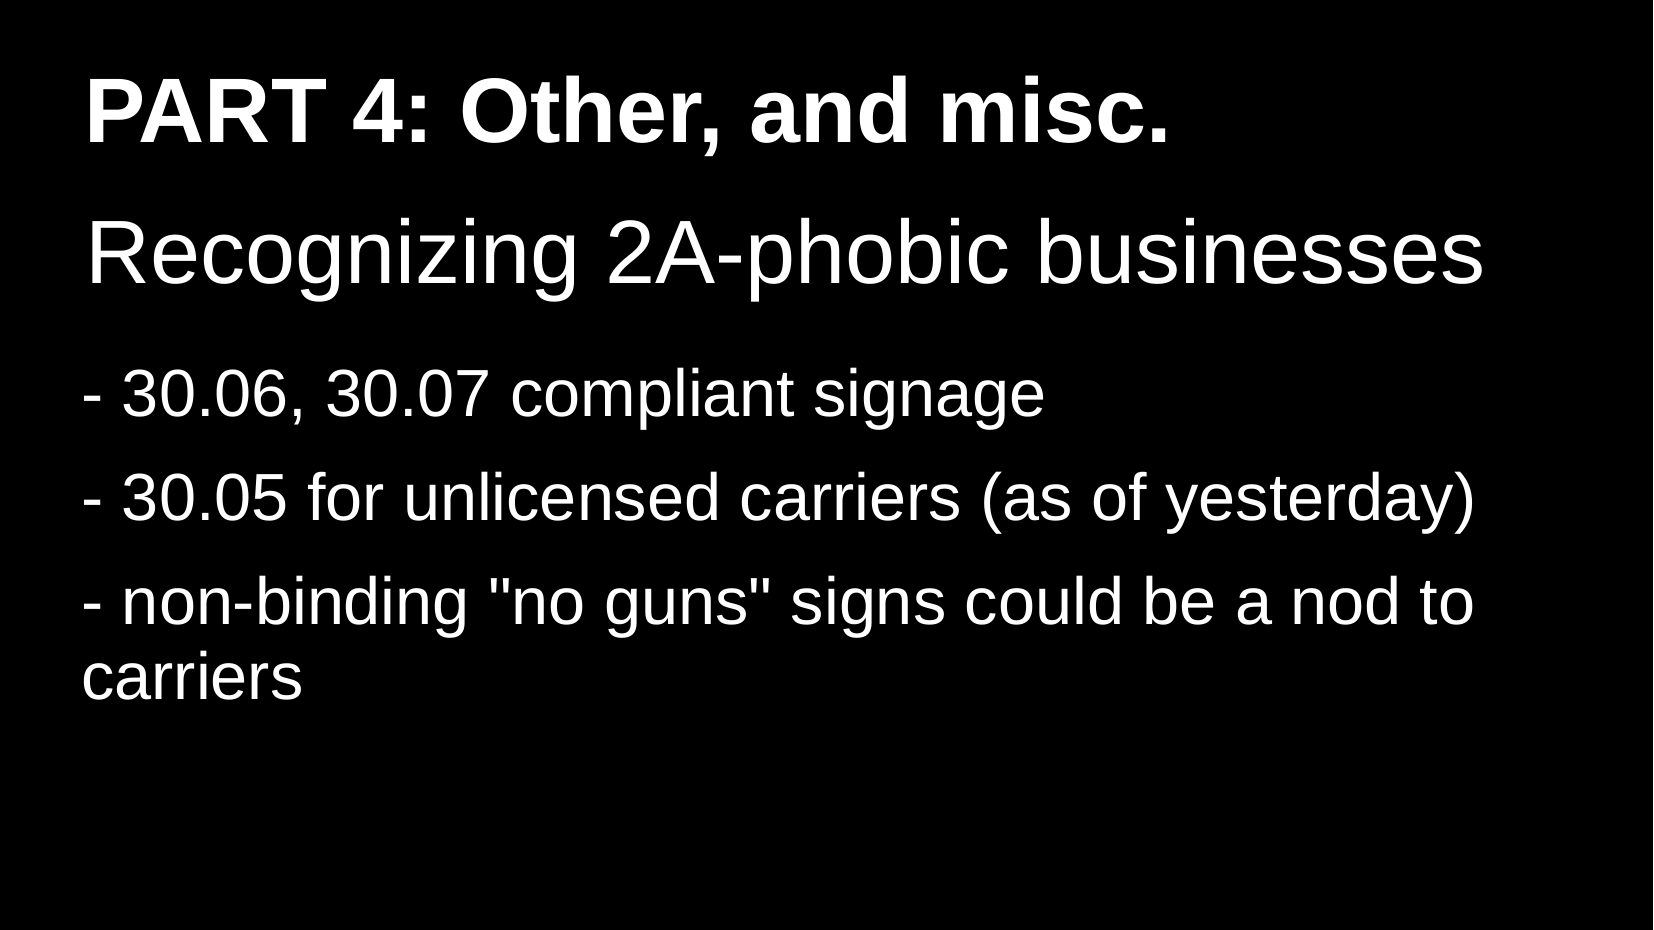

# PART 4: Other, and misc.
Recognizing 2A-phobic businesses
- 30.06, 30.07 compliant signage
- 30.05 for unlicensed carriers (as of yesterday)
- non-binding "no guns" signs could be a nod to carriers